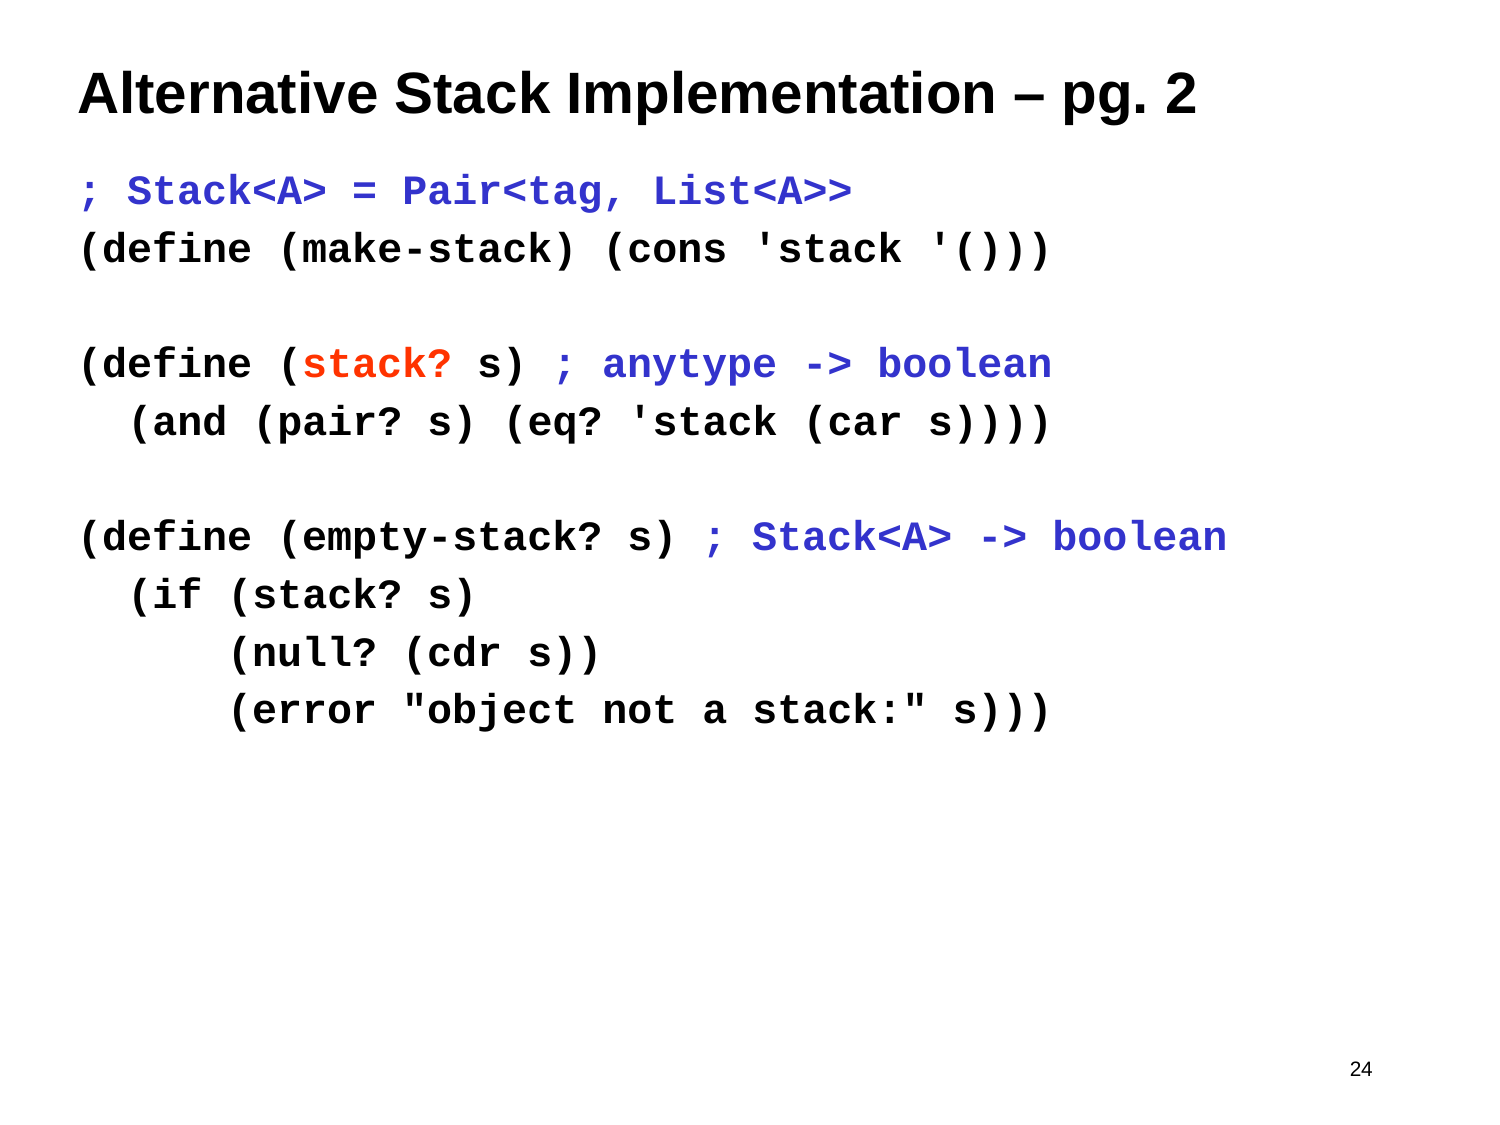

# Alternative Stack Implementation – pg. 2
; Stack<A> = Pair<tag, List<A>>
(define (make-stack) (cons 'stack '()))
(define (stack? s) ; anytype -> boolean
 (and (pair? s) (eq? 'stack (car s))))
(define (empty-stack? s) ; Stack<A> -> boolean
 (if (stack? s)
 (null? (cdr s))
 (error "object not a stack:" s)))
24